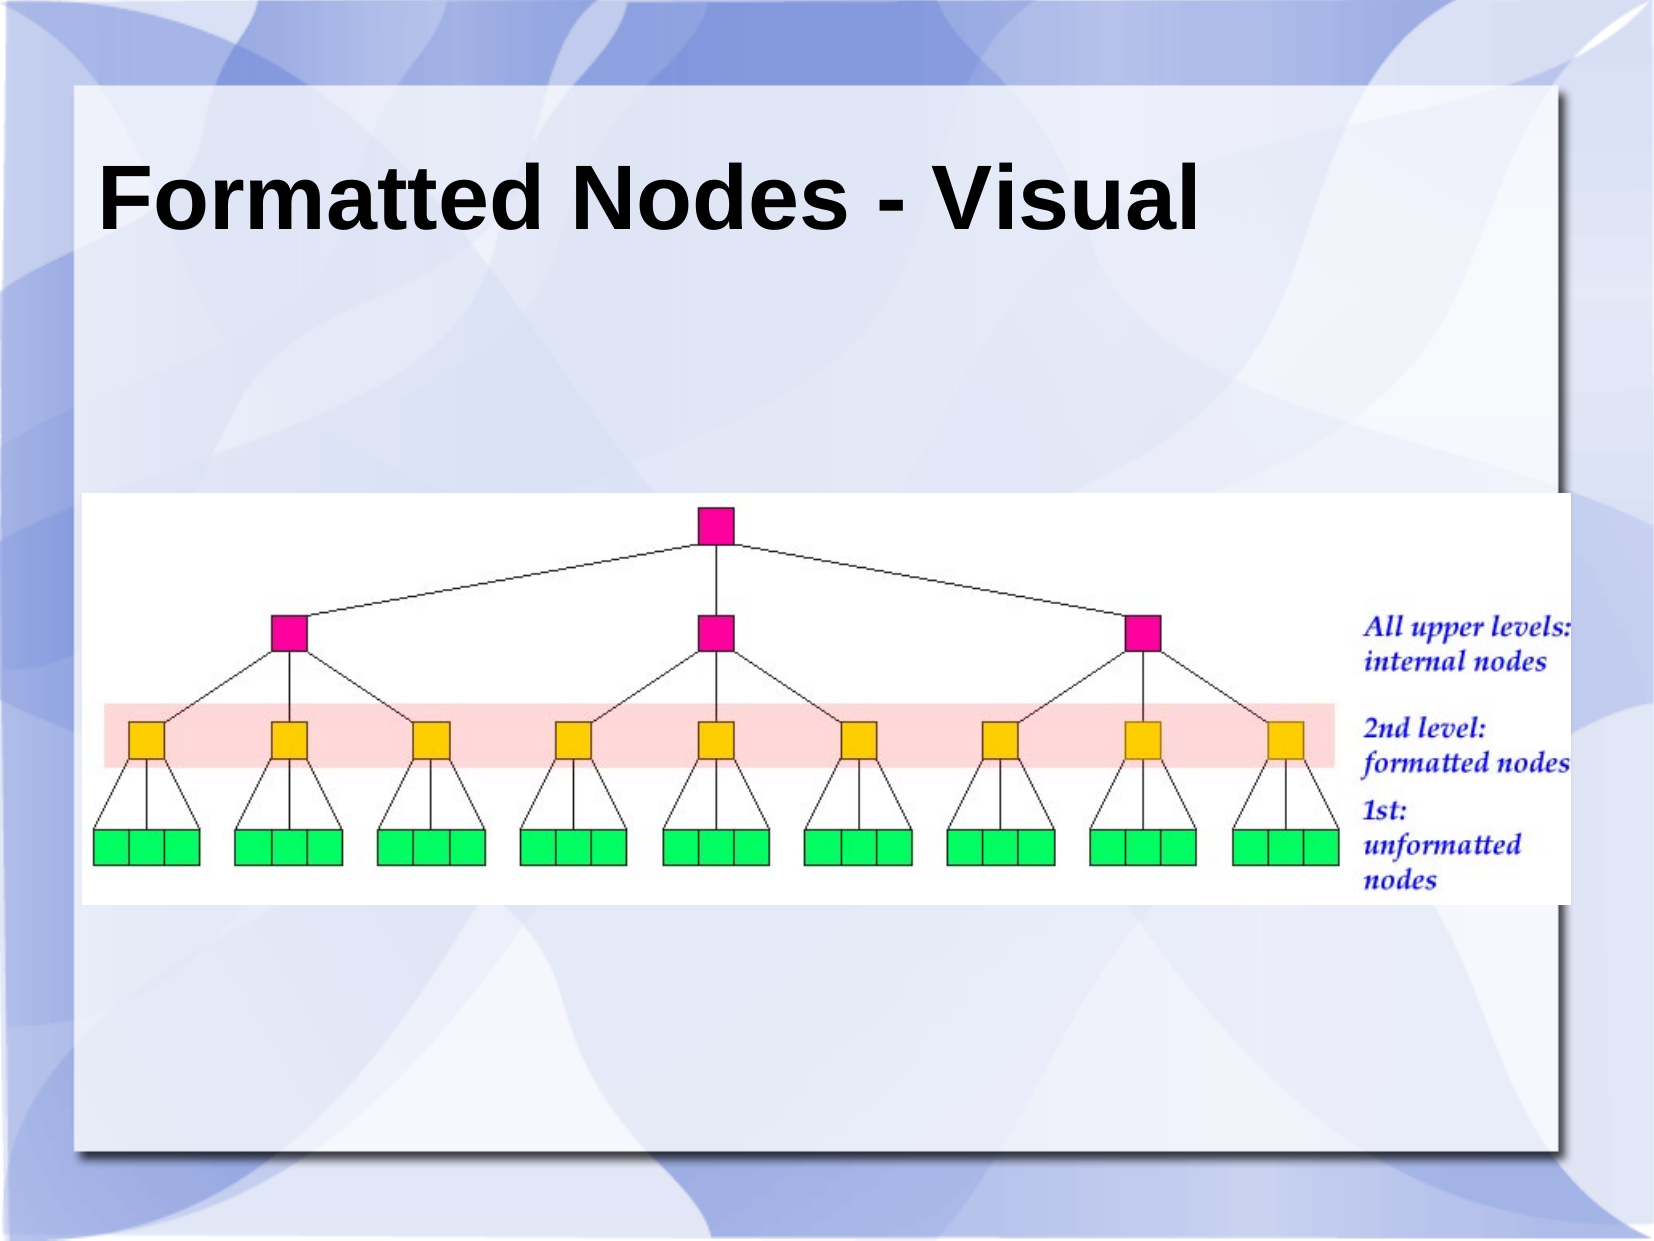

# Formatted Nodes - Visual
8/29/2003
27